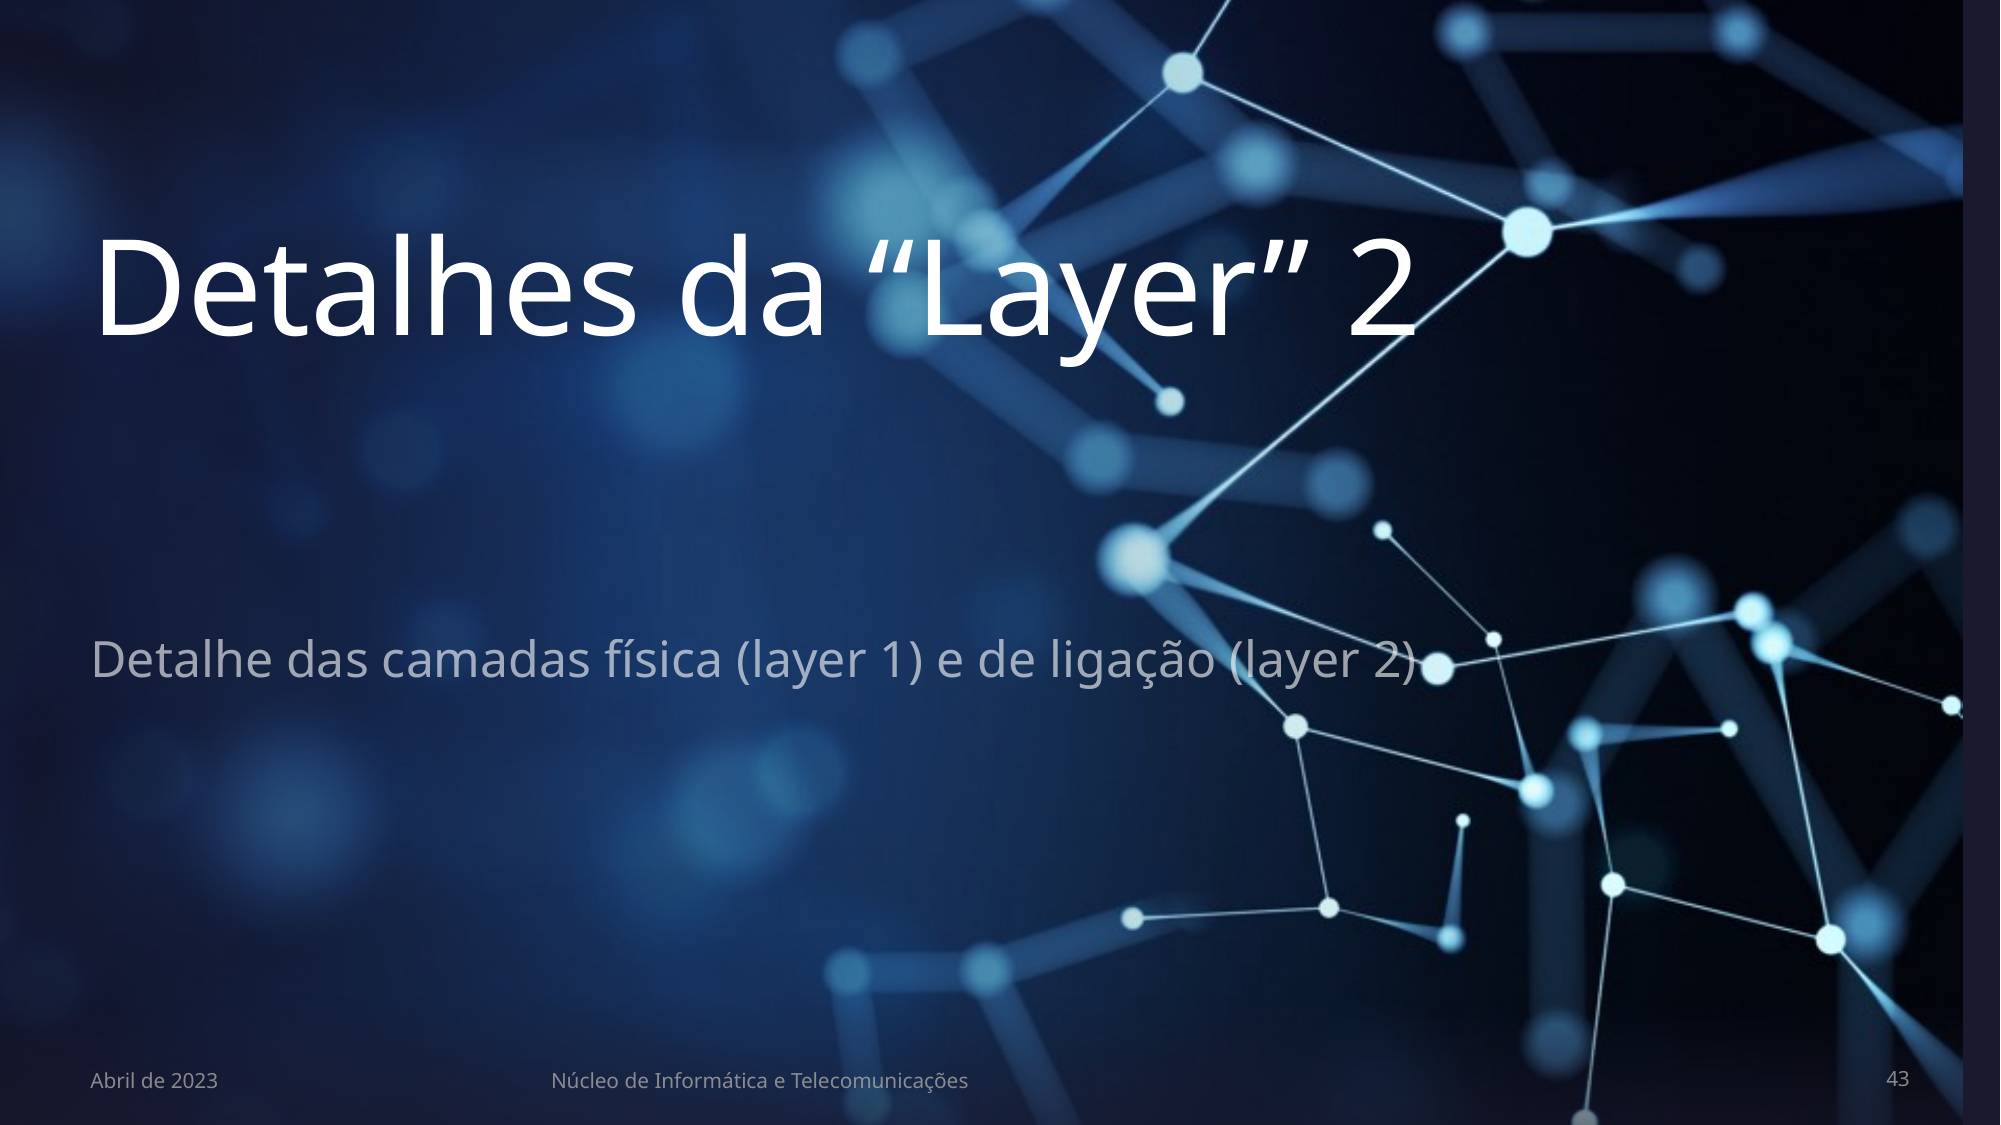

# Detalhes da “Layer” 2
Detalhe das camadas física (layer 1) e de ligação (layer 2)
Abril de 2023
Núcleo de Informática e Telecomunicações